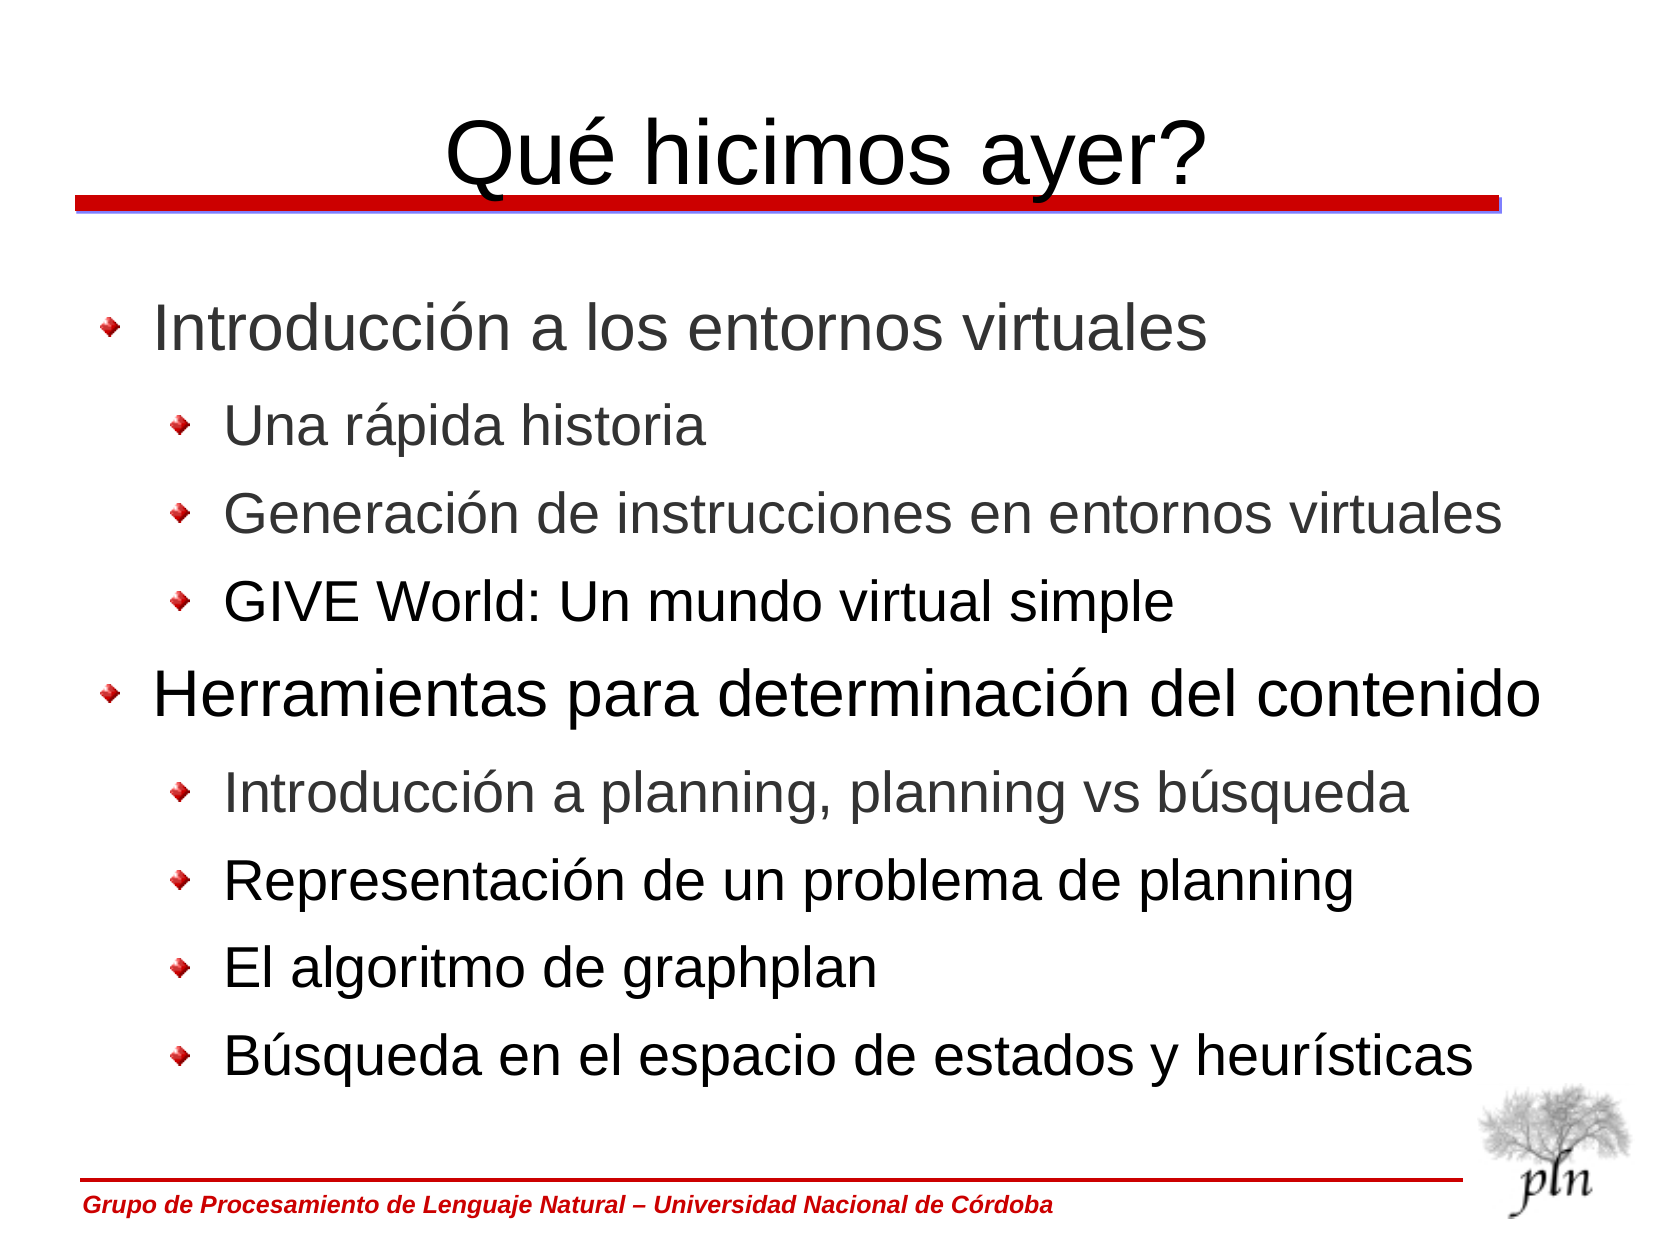

# Qué hicimos ayer?
Introducción a los entornos virtuales
Una rápida historia
Generación de instrucciones en entornos virtuales
GIVE World: Un mundo virtual simple
Herramientas para determinación del contenido
Introducción a planning, planning vs búsqueda
Representación de un problema de planning
El algoritmo de graphplan
Búsqueda en el espacio de estados y heurísticas